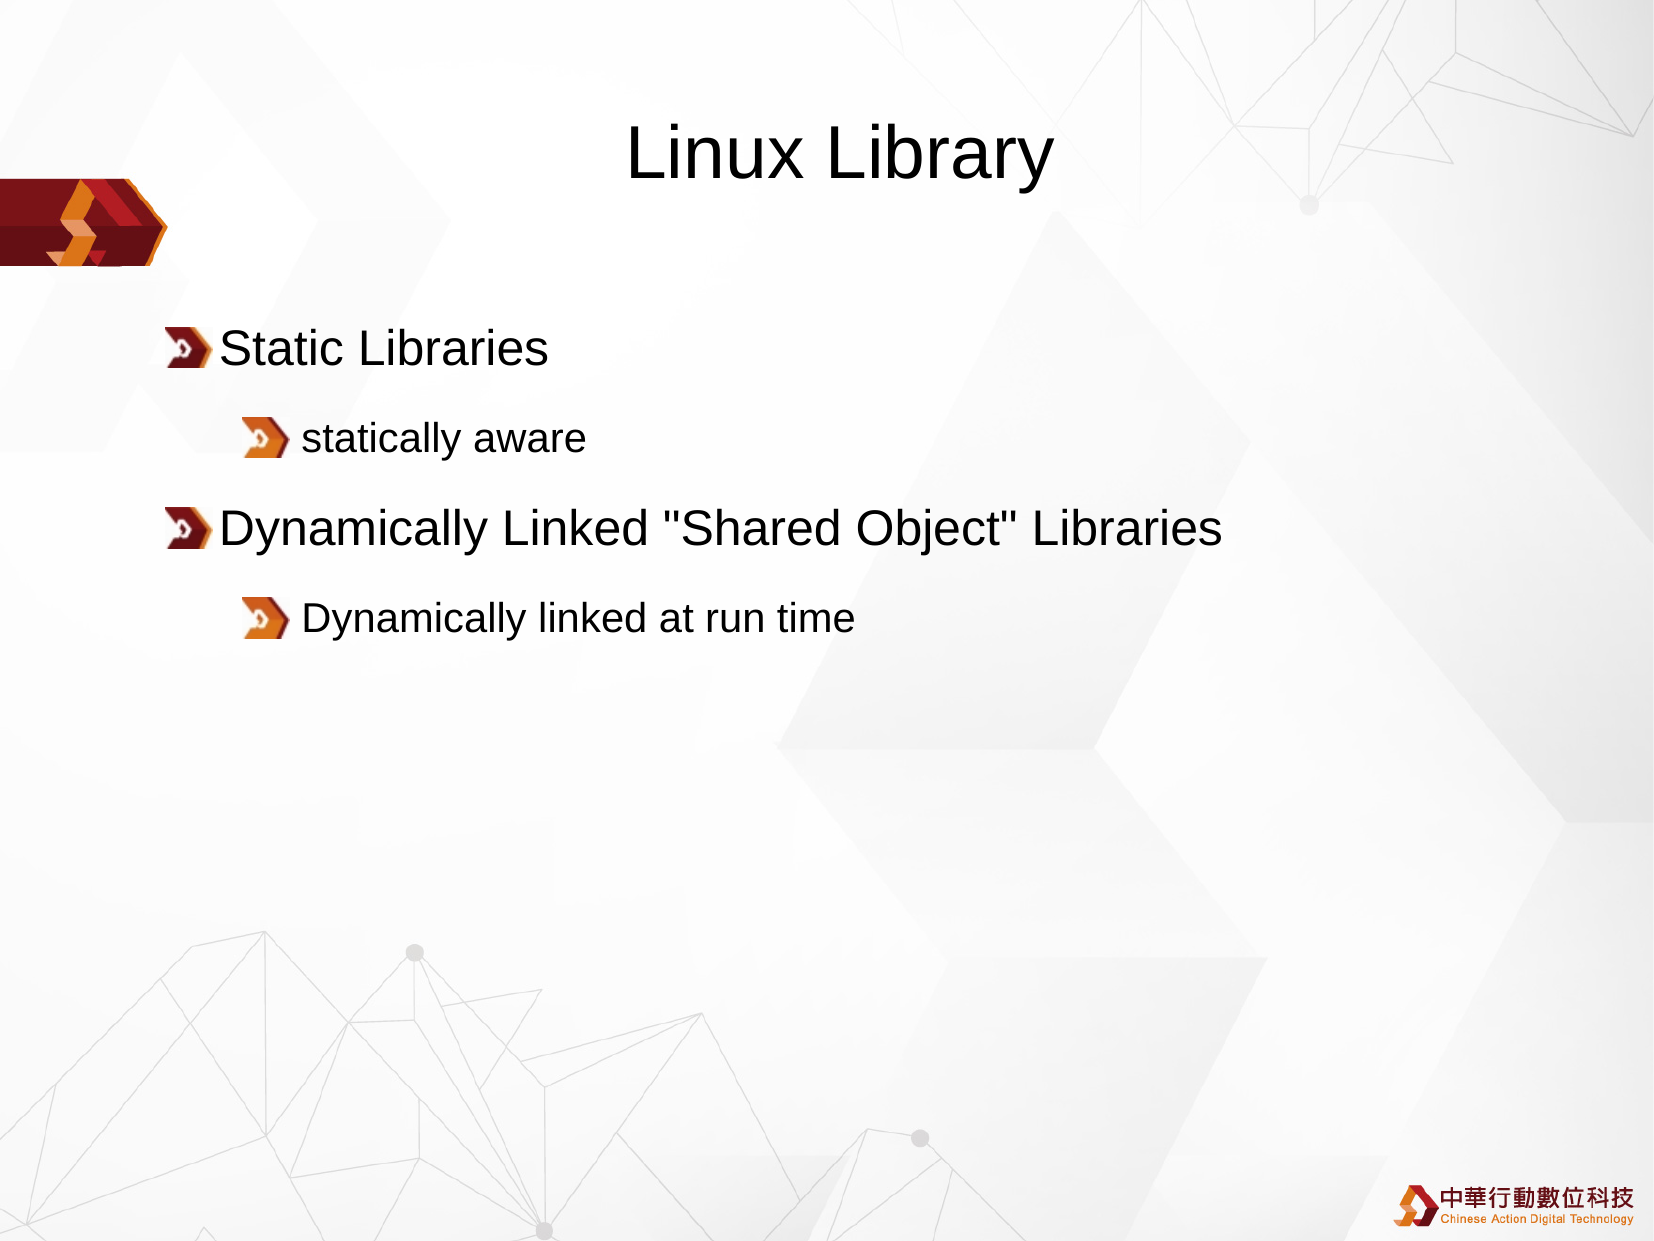

# Linux Library
Static Libraries
 statically aware
Dynamically Linked "Shared Object" Libraries
 Dynamically linked at run time